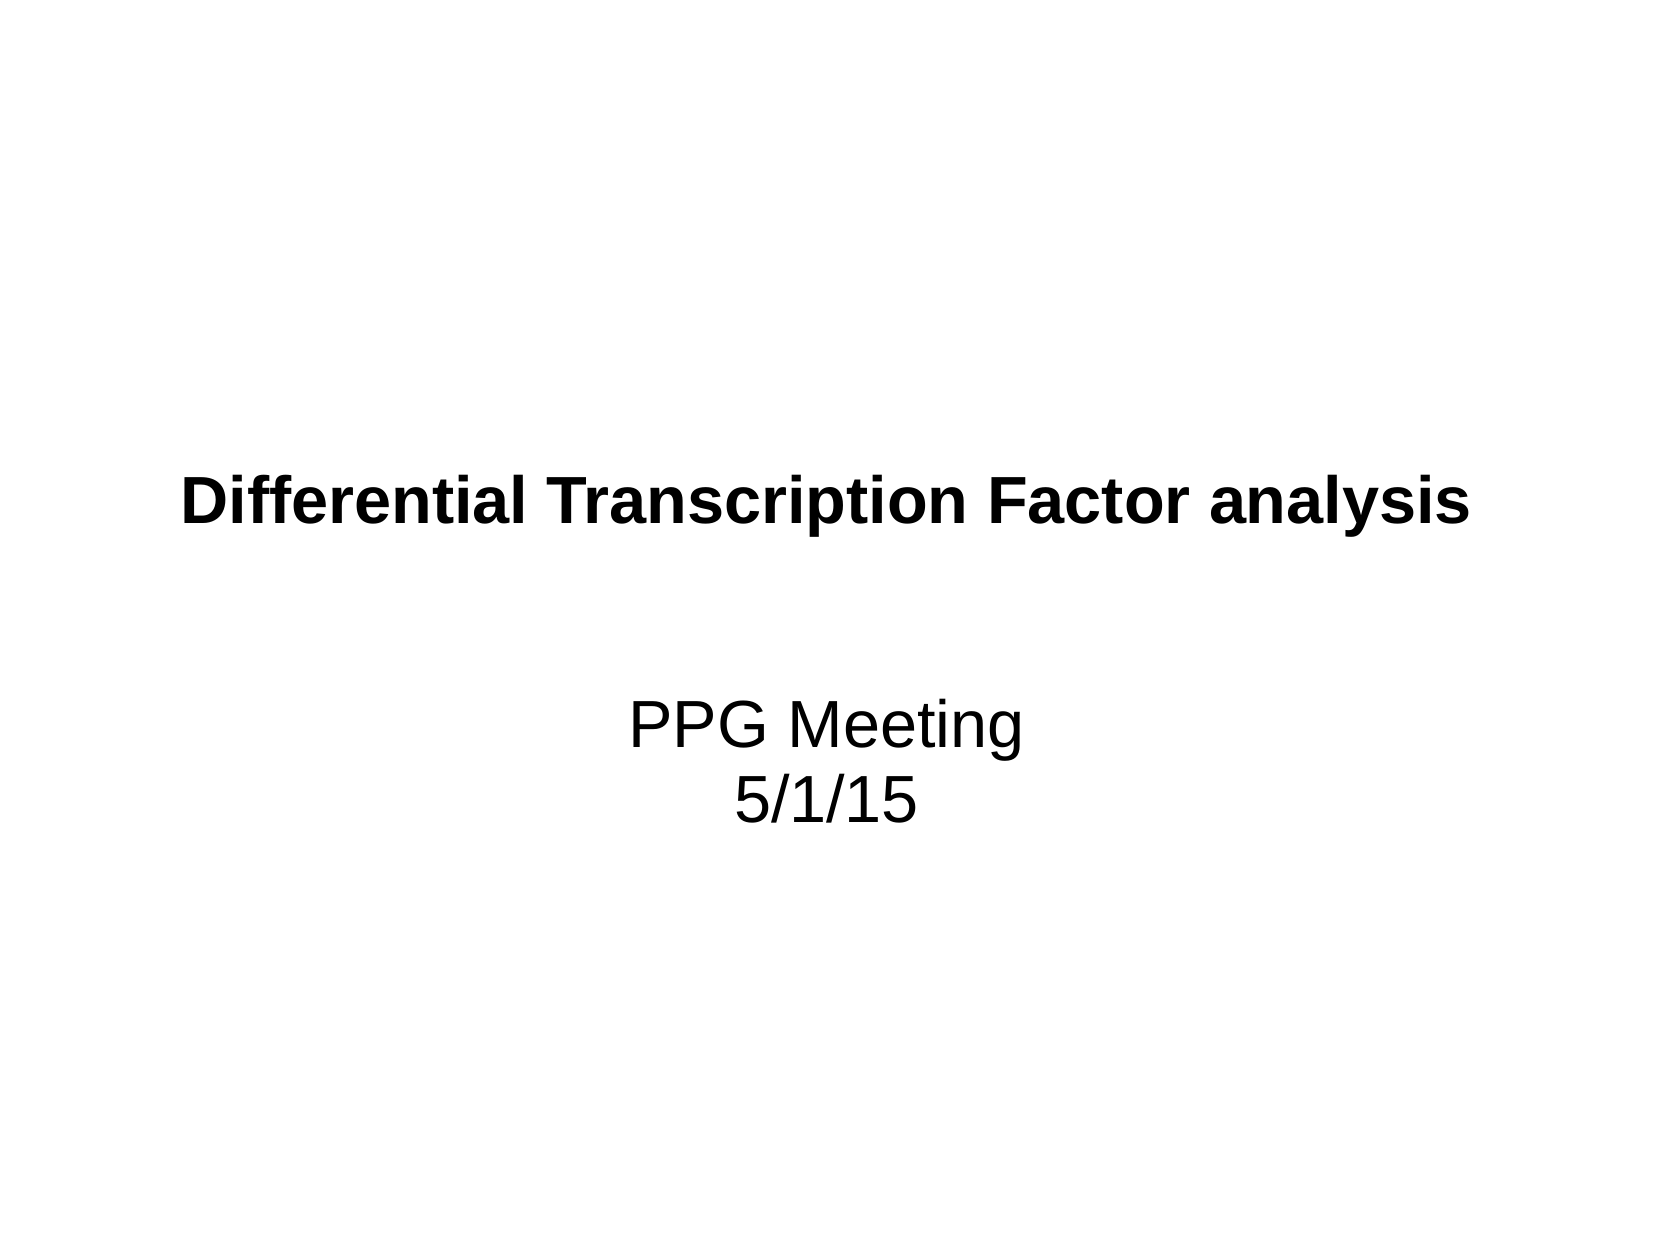

# Differential Transcription Factor analysis
PPG Meeting
5/1/15